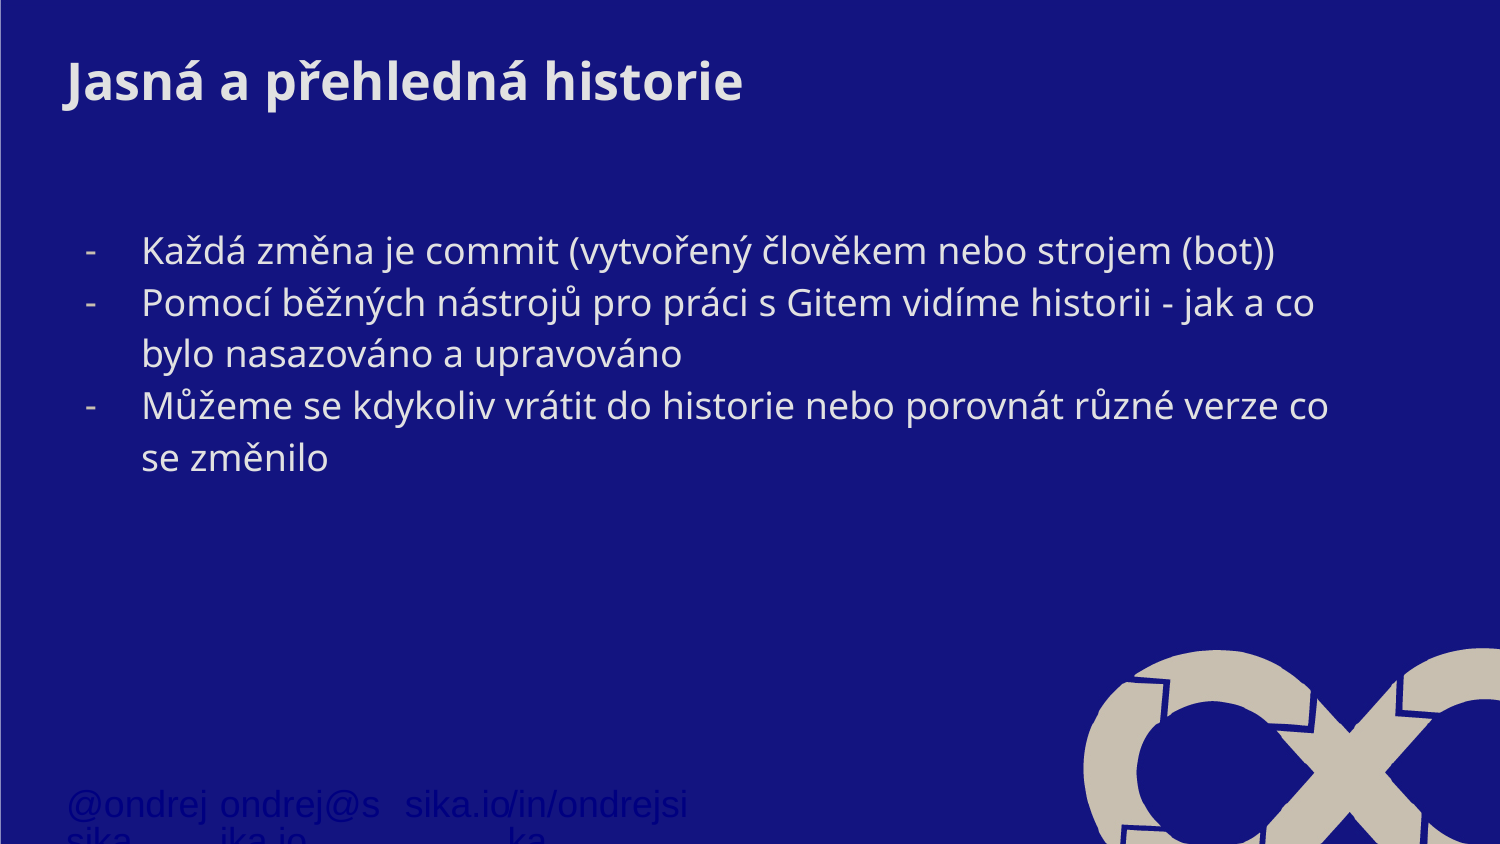

# Jasná a přehledná historie
Každá změna je commit (vytvořený člověkem nebo strojem (bot))
Pomocí běžných nástrojů pro práci s Gitem vidíme historii - jak a co bylo nasazováno a upravováno
Můžeme se kdykoliv vrátit do historie nebo porovnát různé verze co se změnilo